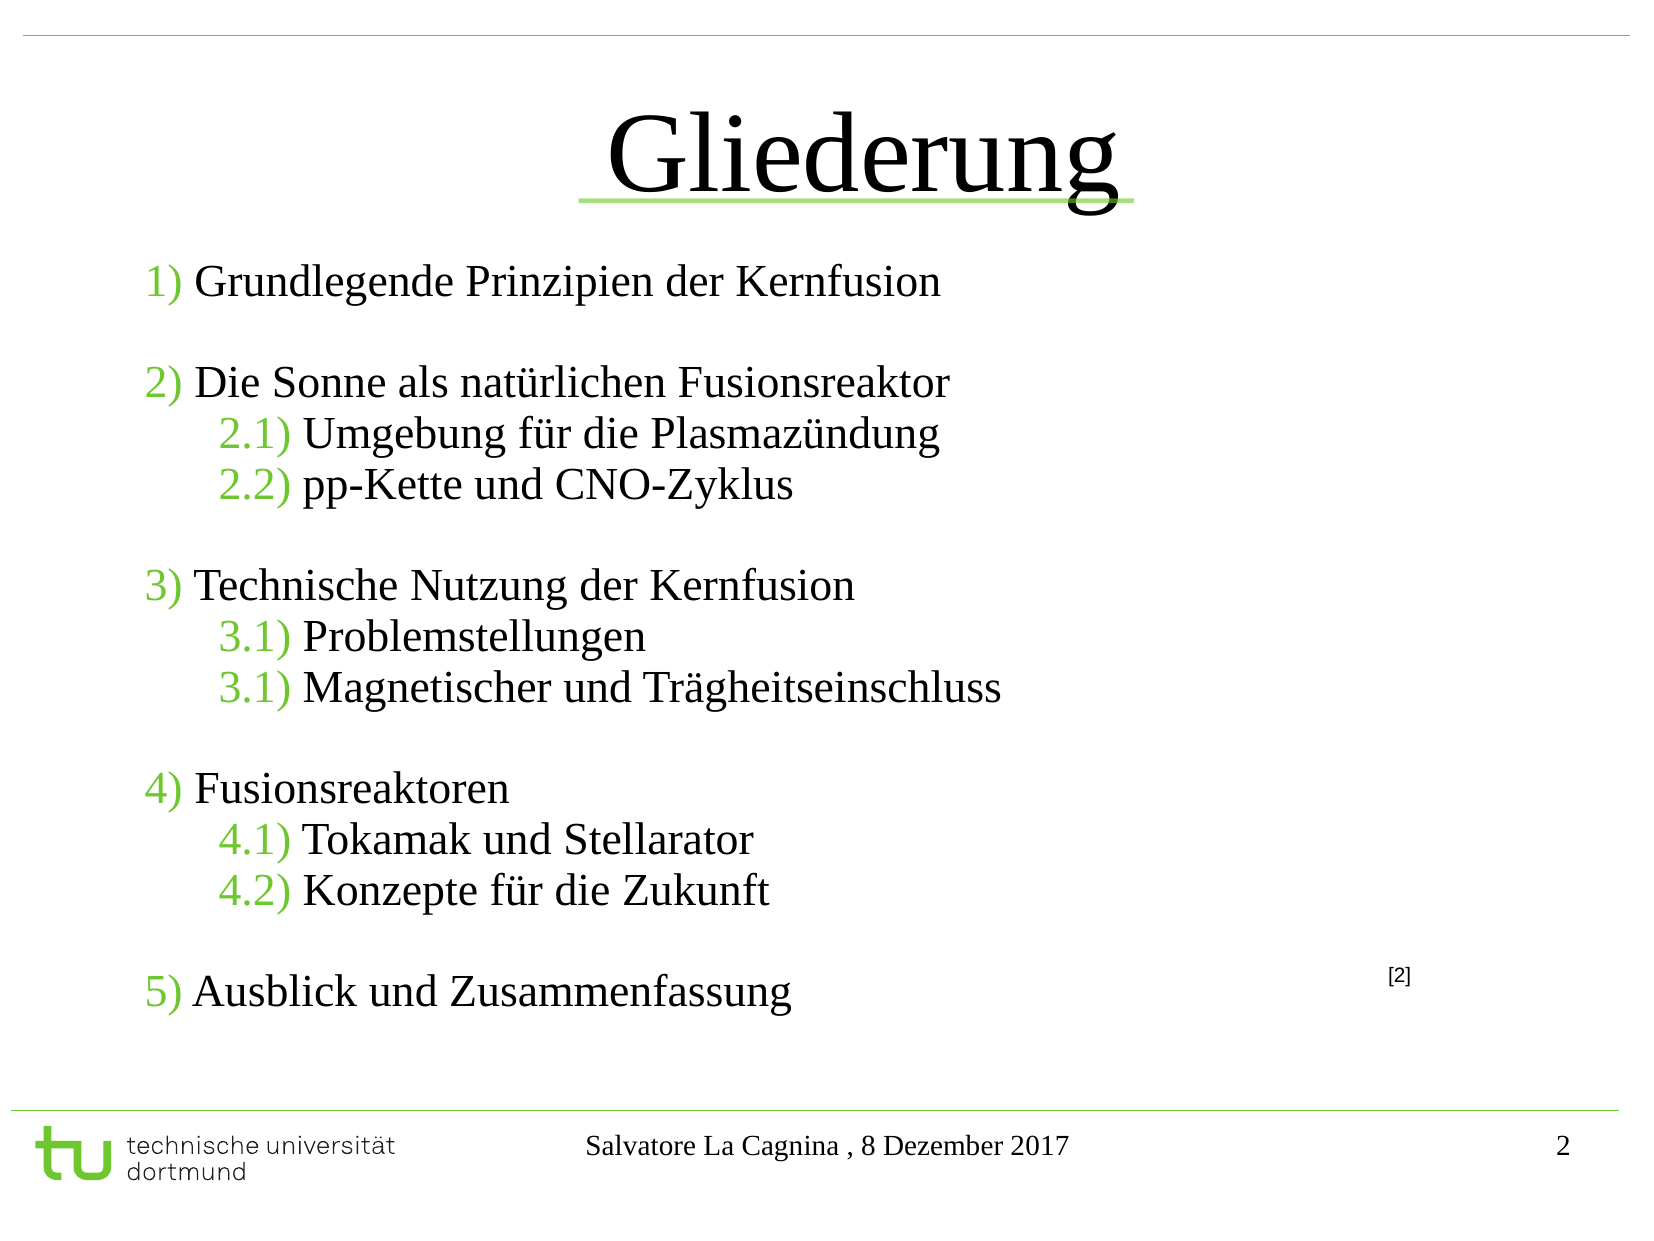

# Gliederung
1) Grundlegende Prinzipien der Kernfusion
2) Die Sonne als natürlichen Fusionsreaktor
	2.1) Umgebung für die Plasmazündung
	2.2) pp-Kette und CNO-Zyklus
3) Technische Nutzung der Kernfusion
	3.1) Problemstellungen
	3.1) Magnetischer und Trägheitseinschluss
4) Fusionsreaktoren
	4.1) Tokamak und Stellarator
	4.2) Konzepte für die Zukunft
5) Ausblick und Zusammenfassung
[2]
Salvatore La Cagnina , 8 Dezember 2017
2